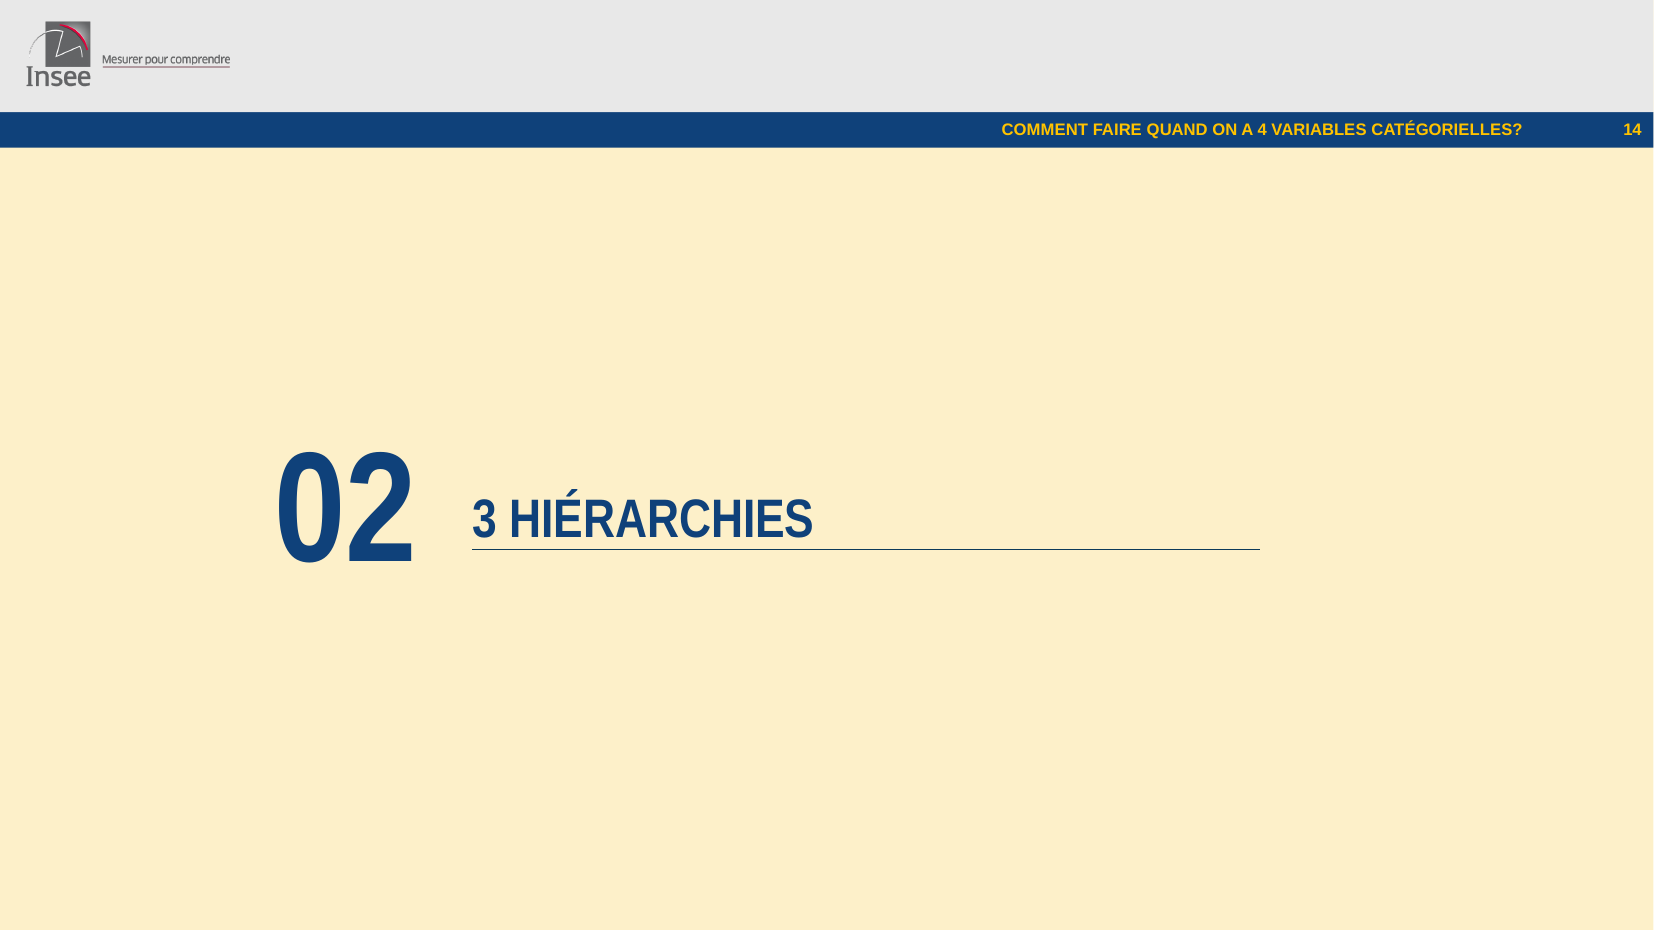

Comment faire quand on a 4 variables catégorielles?
14
02
# 3 hiérarchies